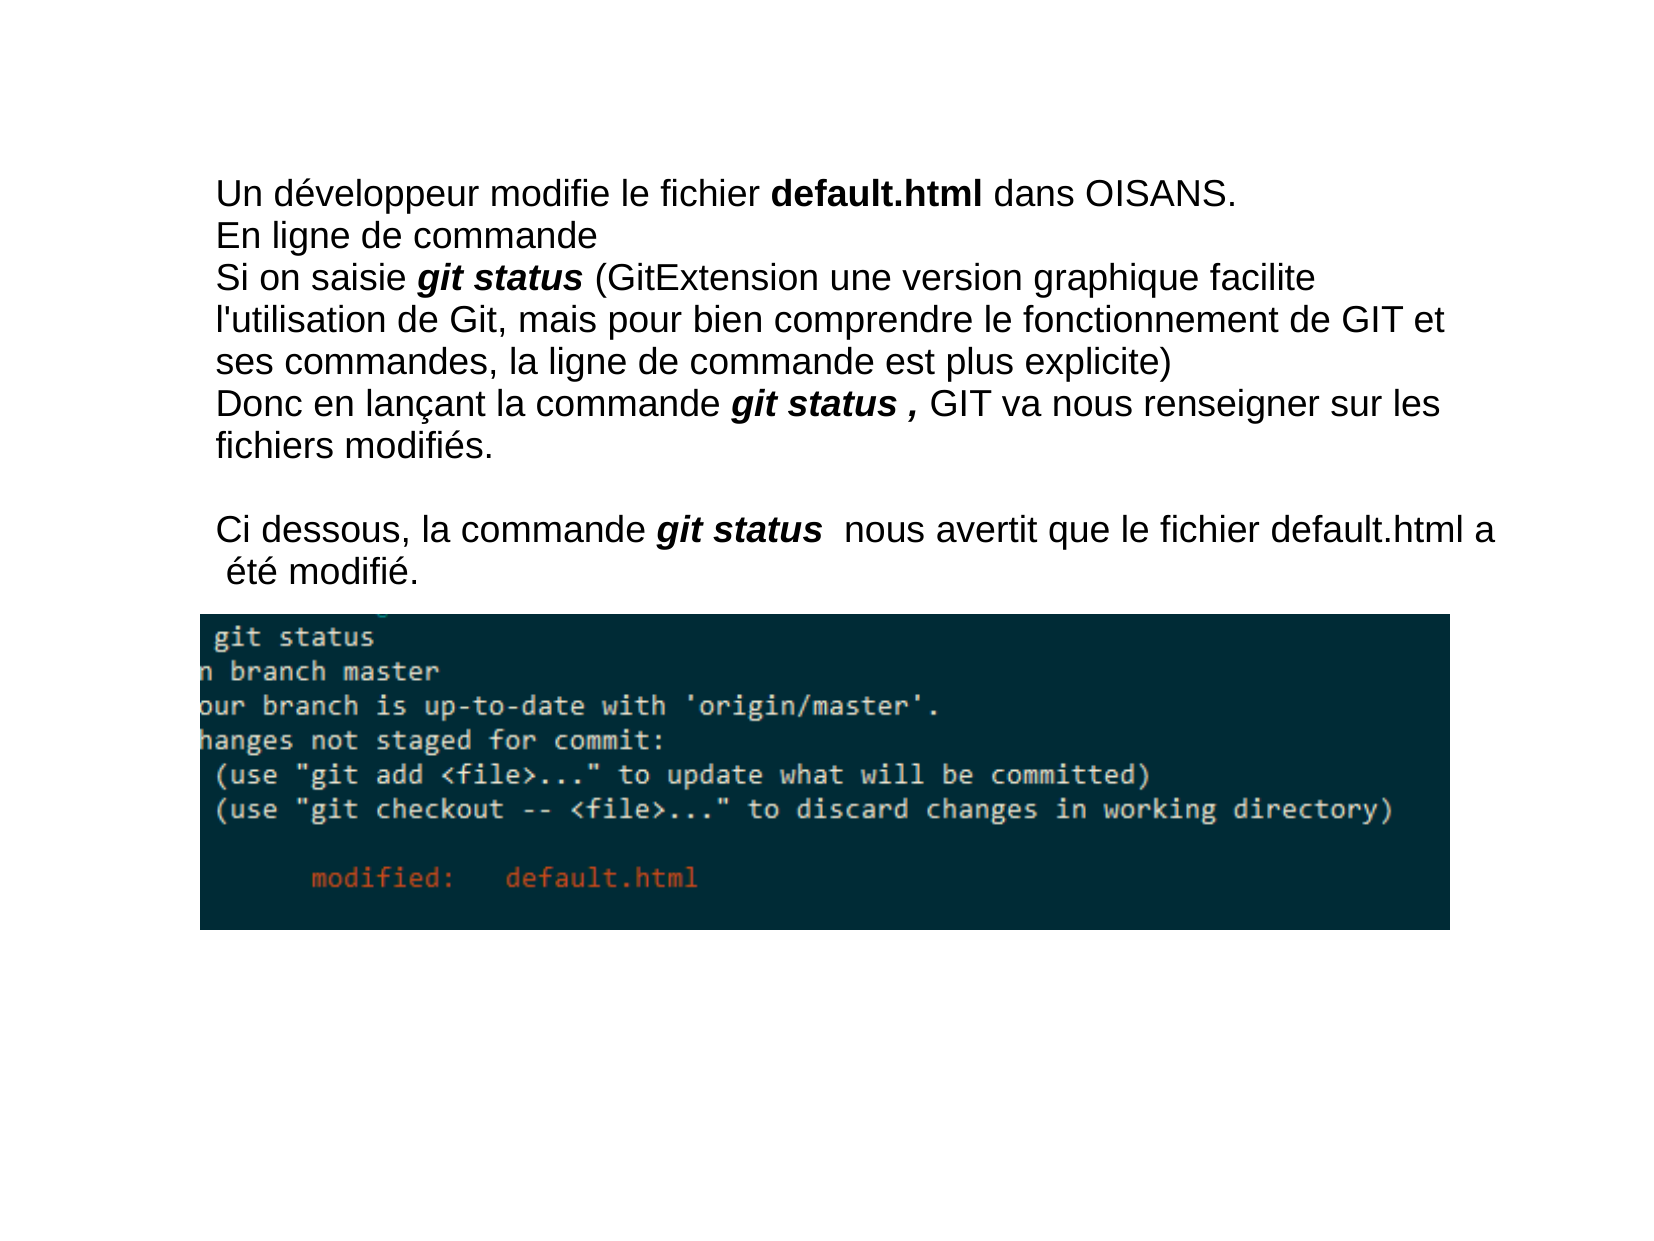

Un développeur modifie le fichier default.html dans OISANS.
En ligne de commande
Si on saisie git status (GitExtension une version graphique facilite l'utilisation de Git, mais pour bien comprendre le fonctionnement de GIT et ses commandes, la ligne de commande est plus explicite)
Donc en lançant la commande git status , GIT va nous renseigner sur les fichiers modifiés.
Ci dessous, la commande git status nous avertit que le fichier default.html a été modifié.